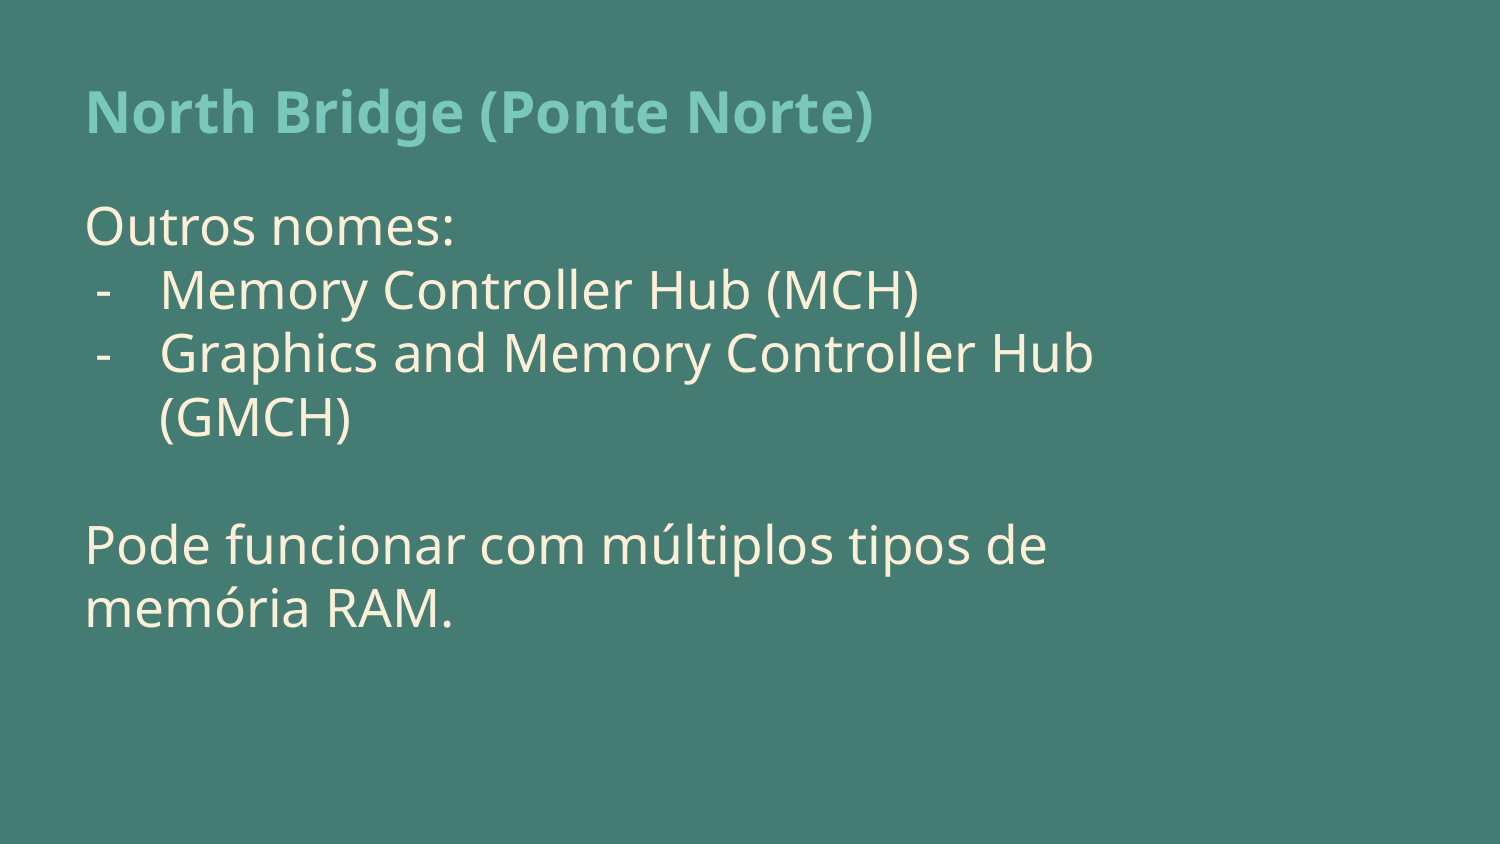

North Bridge (Ponte Norte)
# Outros nomes:
Memory Controller Hub (MCH)
Graphics and Memory Controller Hub (GMCH)
Pode funcionar com múltiplos tipos de memória RAM.